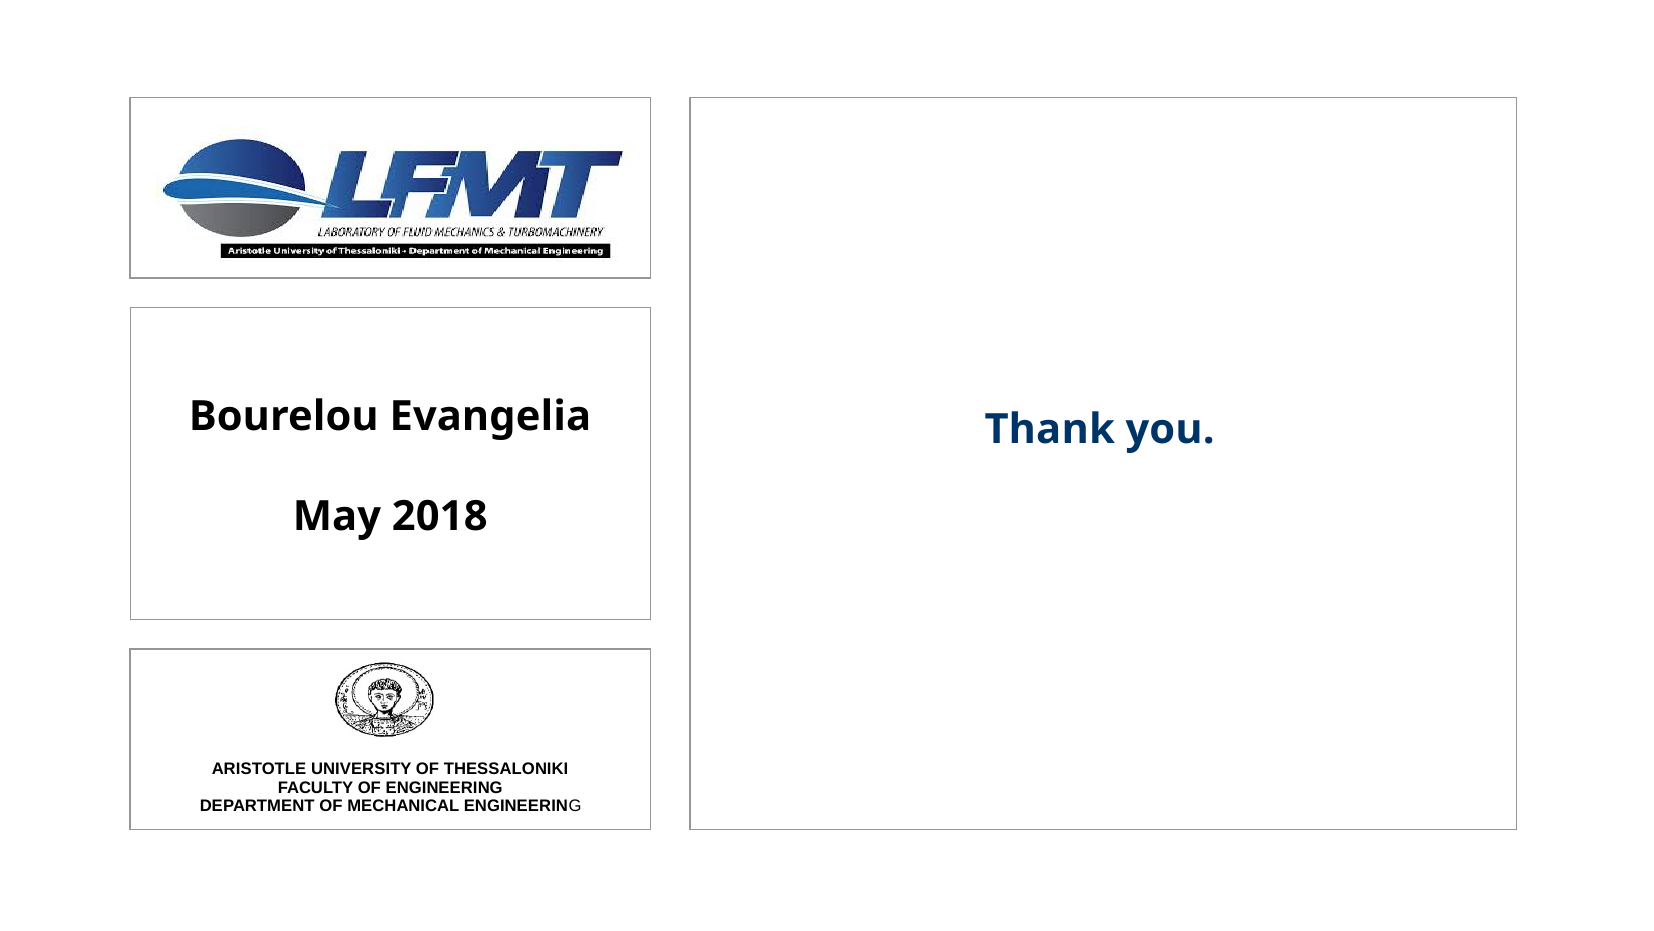

Thank you.
# Bourelou Evangelia May 2018
ARISTOTLE UNIVERSITY OF THESSALONIKI
FACULTY OF ENGINEERING
DEPARTMENT OF MECHANICAL ENGINEERING